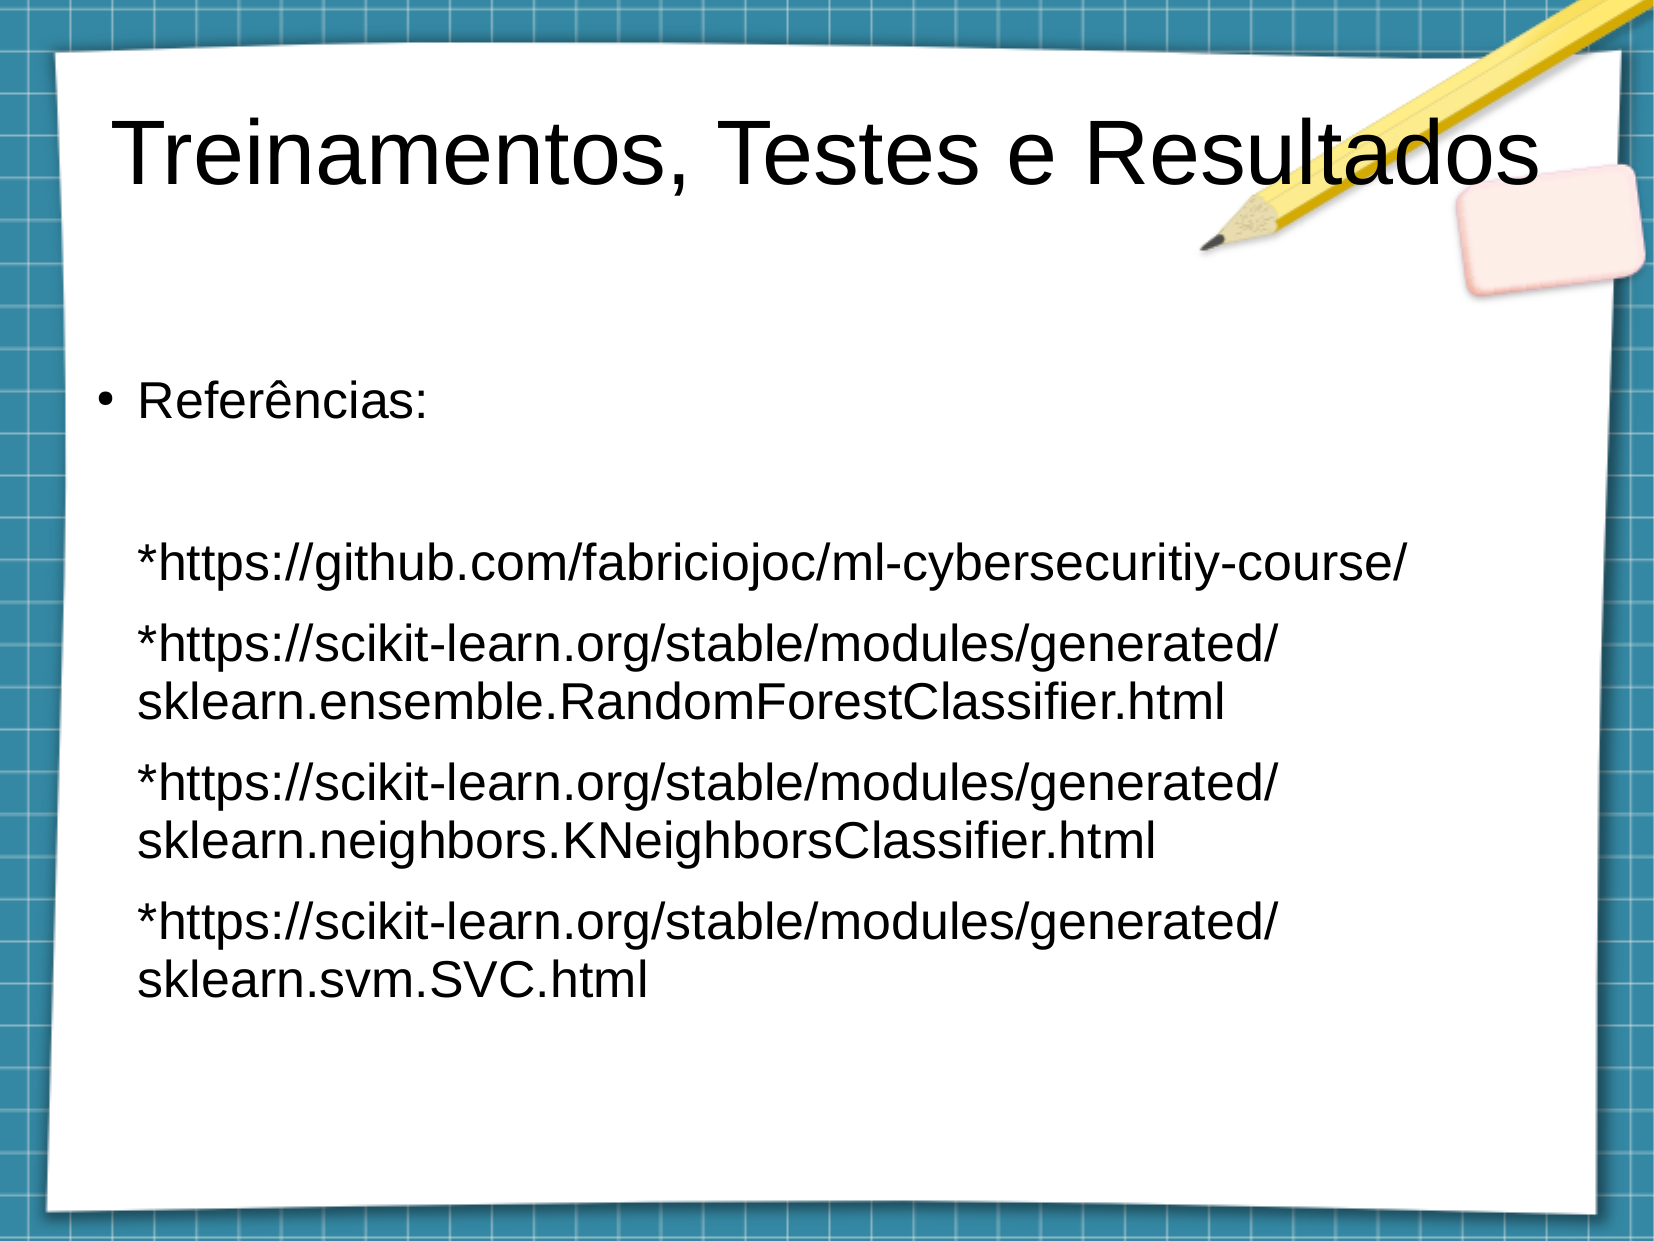

# Treinamentos, Testes e Resultados
Referências:
*https://github.com/fabriciojoc/ml-cybersecuritiy-course/
*https://scikit-learn.org/stable/modules/generated/sklearn.ensemble.RandomForestClassifier.html
*https://scikit-learn.org/stable/modules/generated/sklearn.neighbors.KNeighborsClassifier.html
*https://scikit-learn.org/stable/modules/generated/sklearn.svm.SVC.html